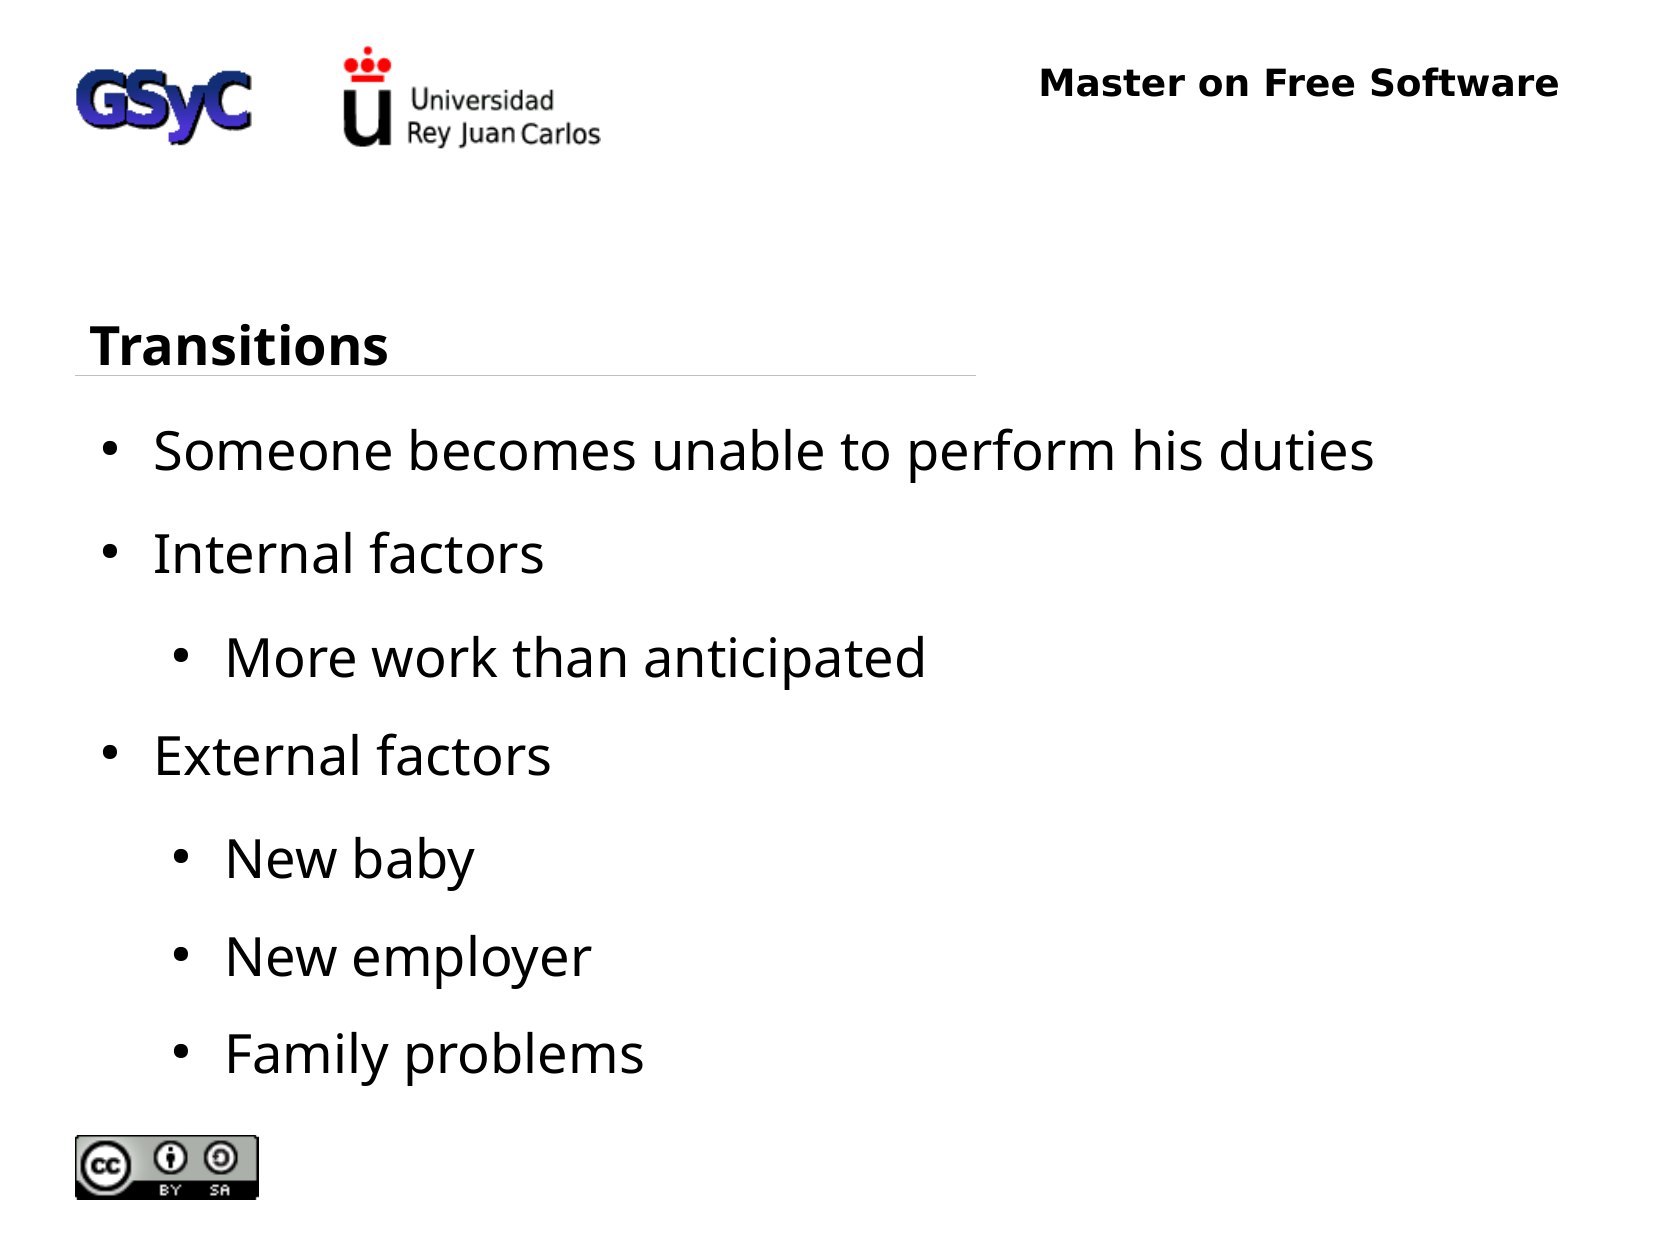

Transitions
# Someone becomes unable to perform his duties
Internal factors
More work than anticipated
External factors
New baby
New employer
Family problems